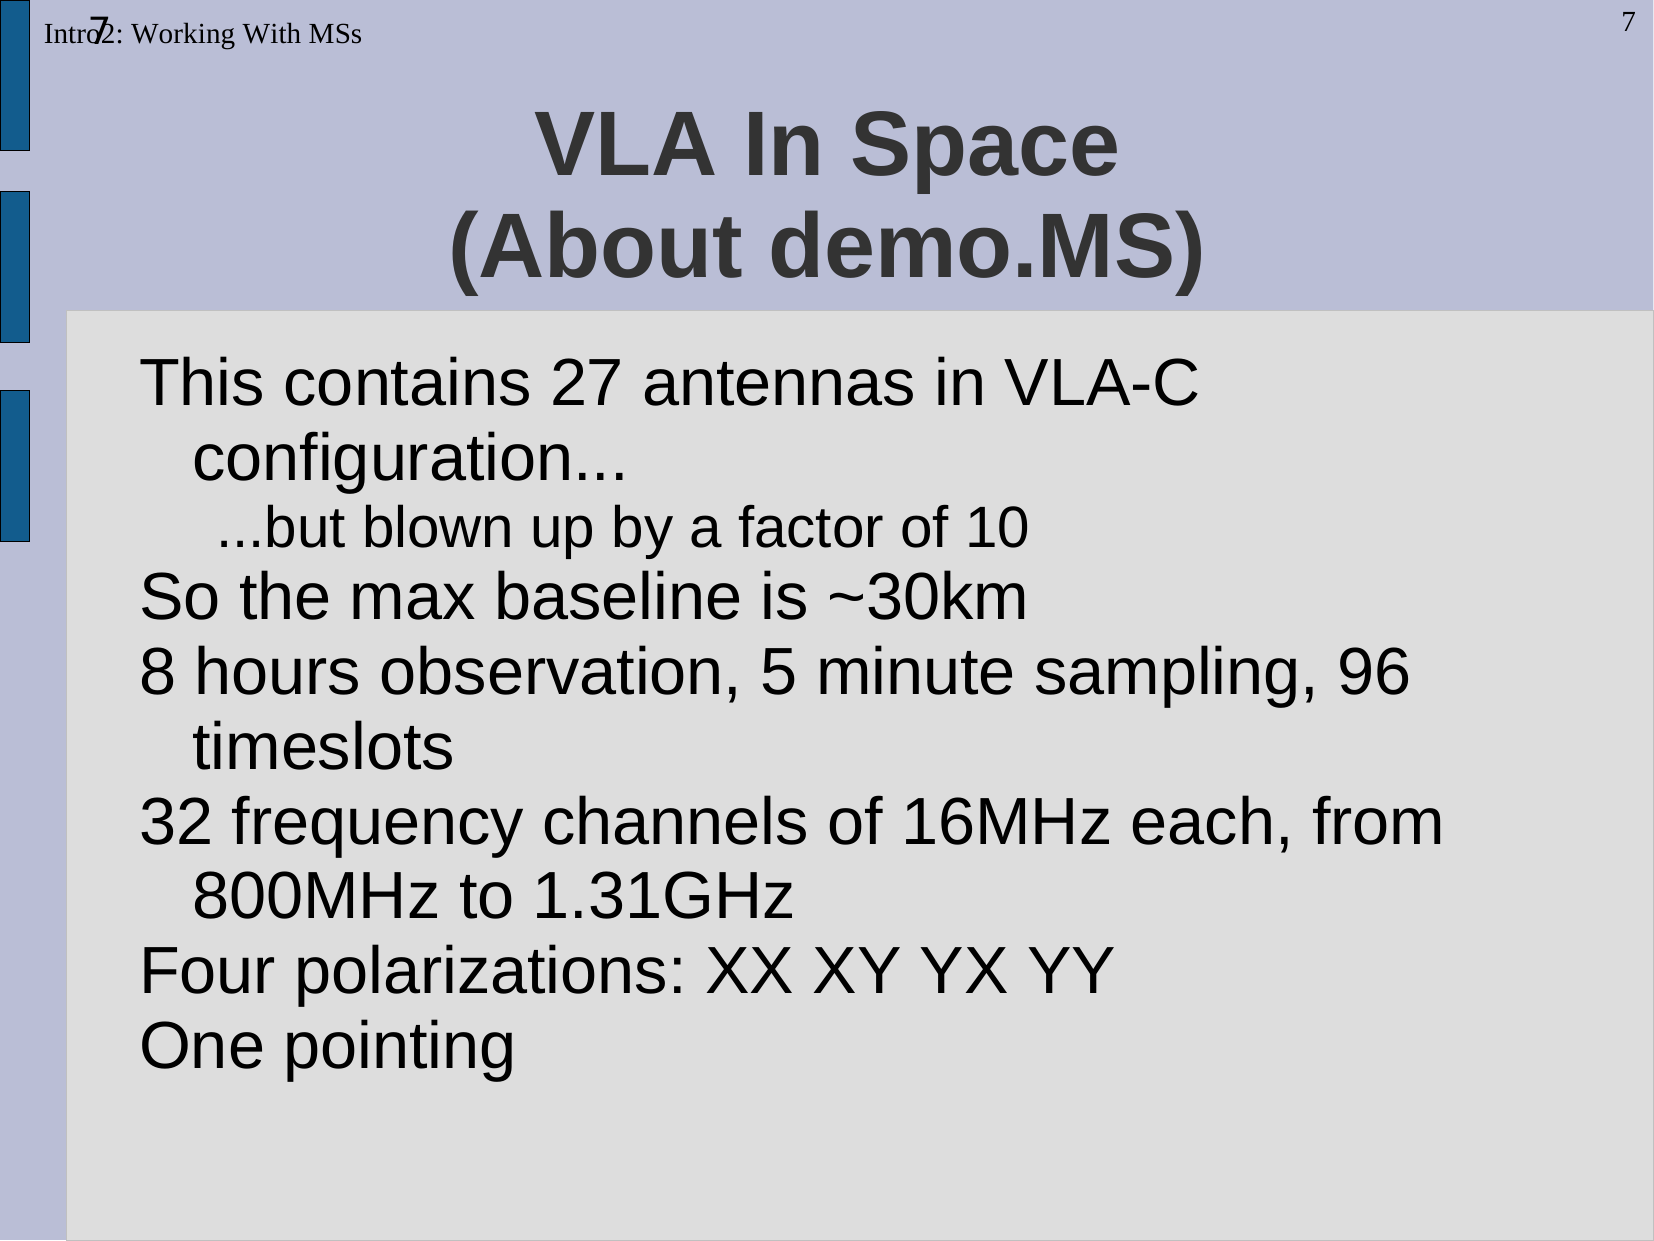

7
Intro2: Working With MSs
# VLA In Space (About demo.MS)
This contains 27 antennas in VLA-C configuration...
...but blown up by a factor of 10
So the max baseline is ~30km
8 hours observation, 5 minute sampling, 96 timeslots
32 frequency channels of 16MHz each, from 800MHz to 1.31GHz
Four polarizations: XX XY YX YY
One pointing